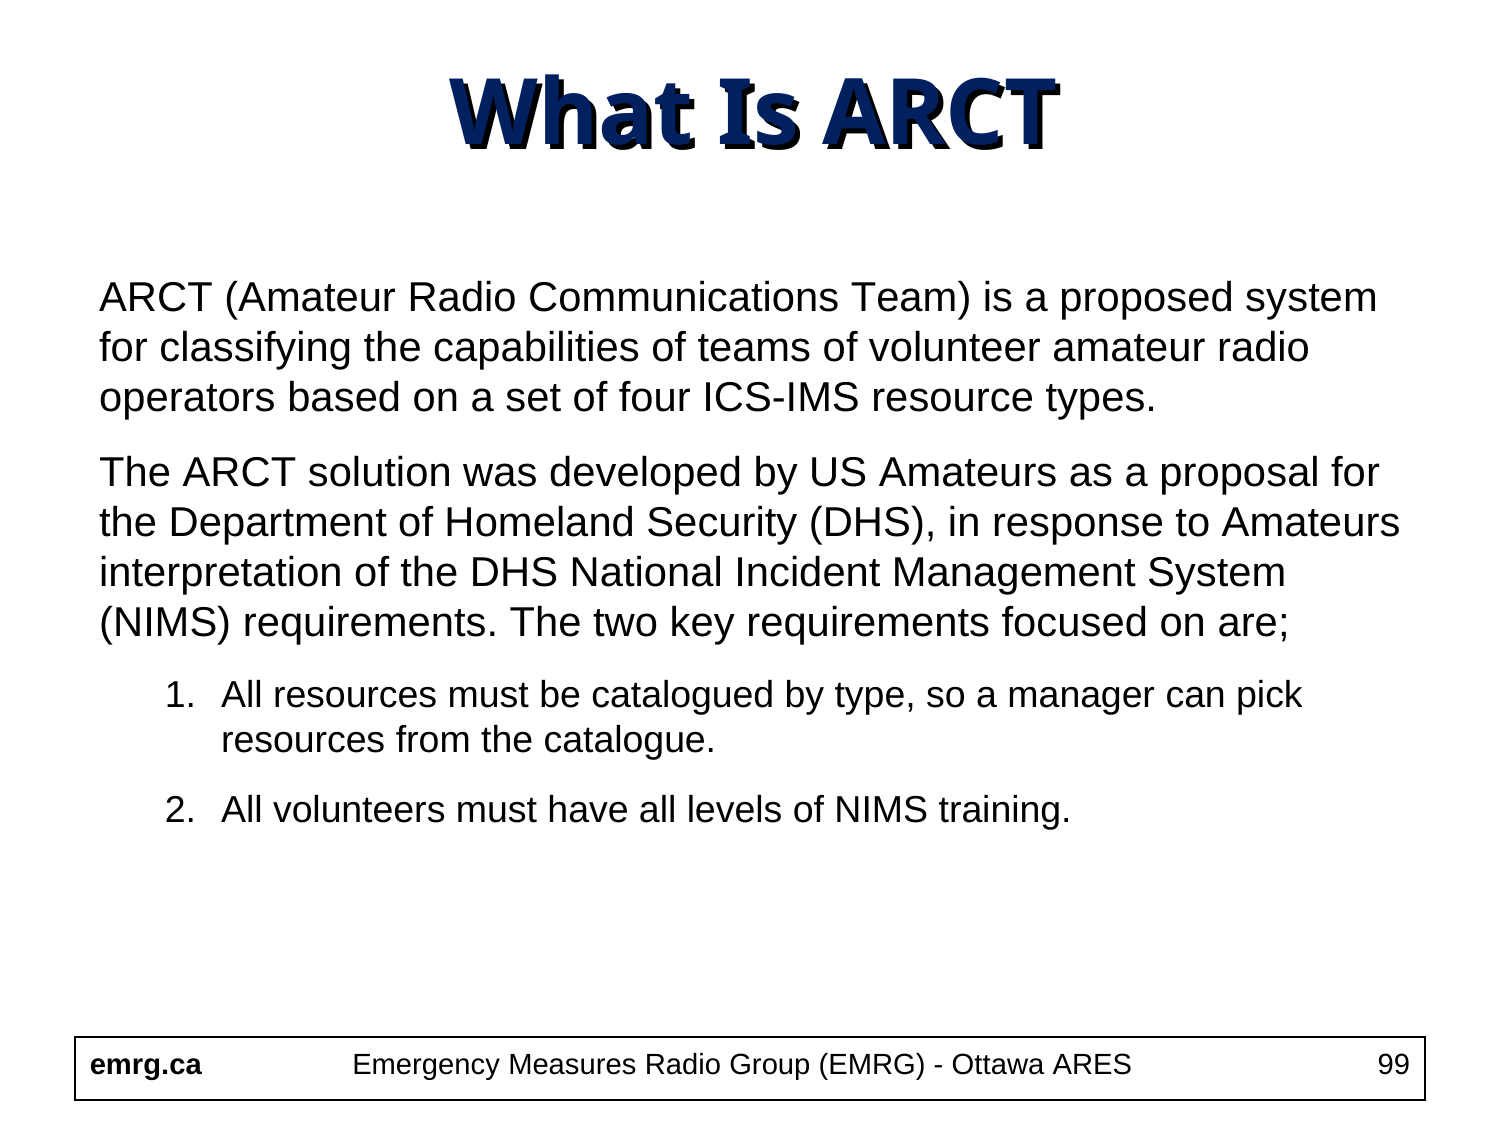

What Is ARCT
ARCT (Amateur Radio Communications Team) is a proposed system for classifying the capabilities of teams of volunteer amateur radio operators based on a set of four ICS-IMS resource types.
The ARCT solution was developed by US Amateurs as a proposal for the Department of Homeland Security (DHS), in response to Amateurs interpretation of the DHS National Incident Management System (NIMS) requirements. The two key requirements focused on are;
All resources must be catalogued by type, so a manager can pick resources from the catalogue.
All volunteers must have all levels of NIMS training.
Emergency Measures Radio Group (EMRG) - Ottawa ARES